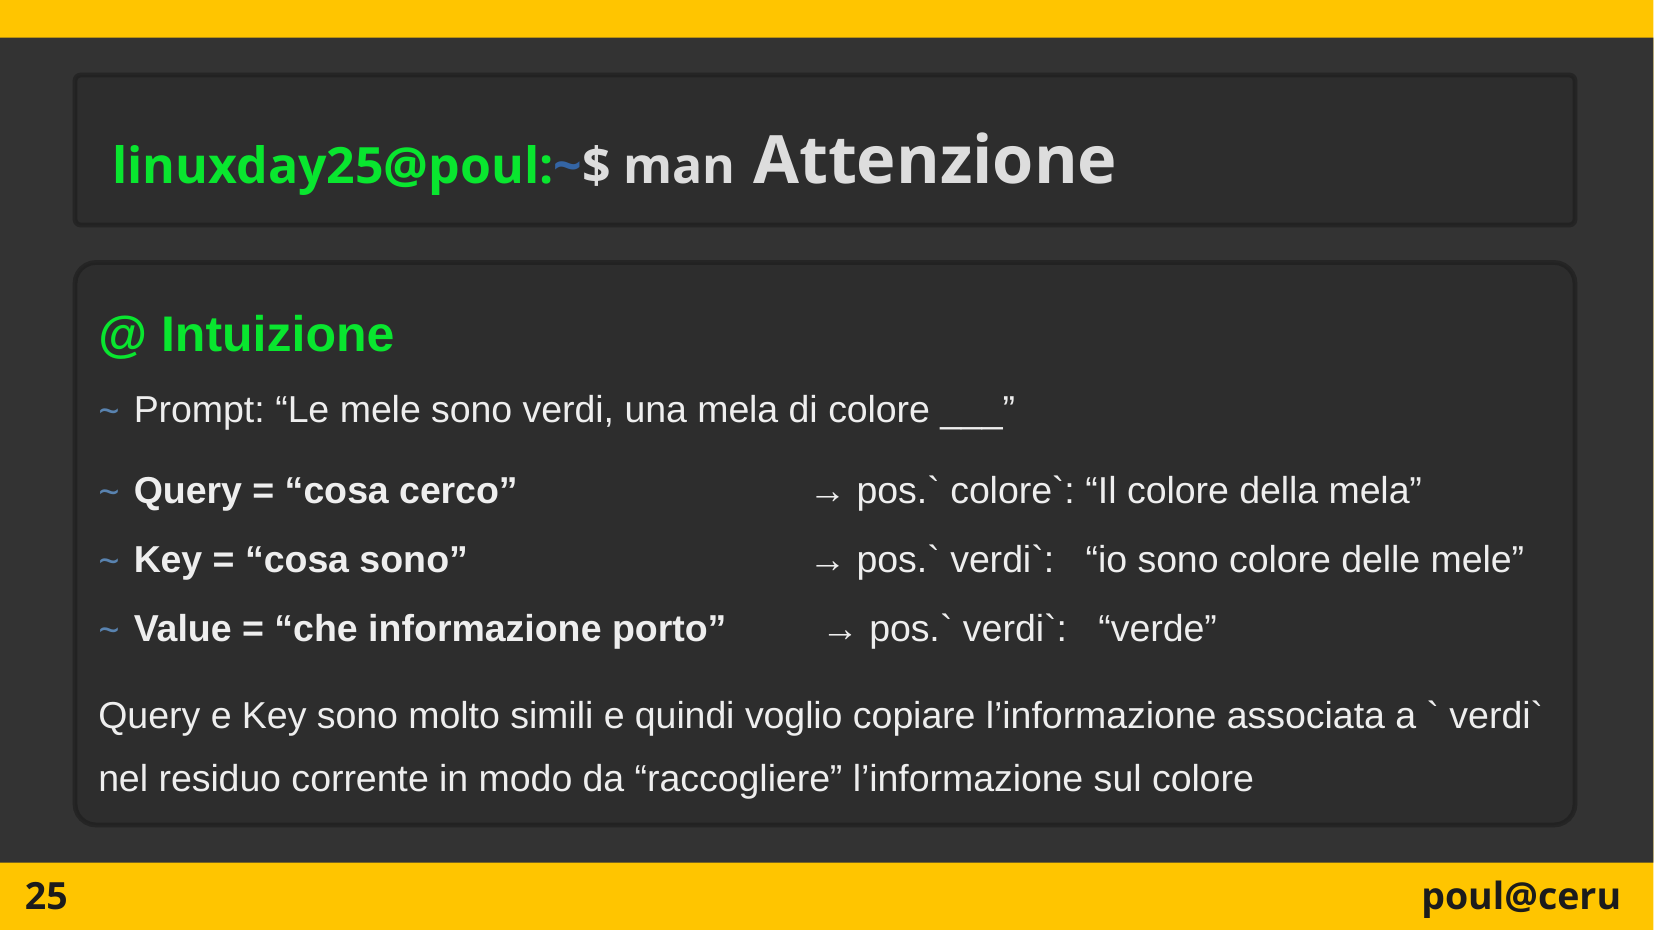

# linuxday25@poul:~$ man Attenzione
@ Intuizione
Prompt: “Le mele sono verdi, una mela di colore ___”
Query = “cosa cerco”				→ pos.` colore`: “Il colore della mela”
Key = “cosa sono”					→ pos.` verdi`: “io sono colore delle mele”
Value = “che informazione porto” → pos.` verdi`: “verde”
Query e Key sono molto simili e quindi voglio copiare l’informazione associata a ` verdi` nel residuo corrente in modo da “raccogliere” l’informazione sul colore
poul@ceru